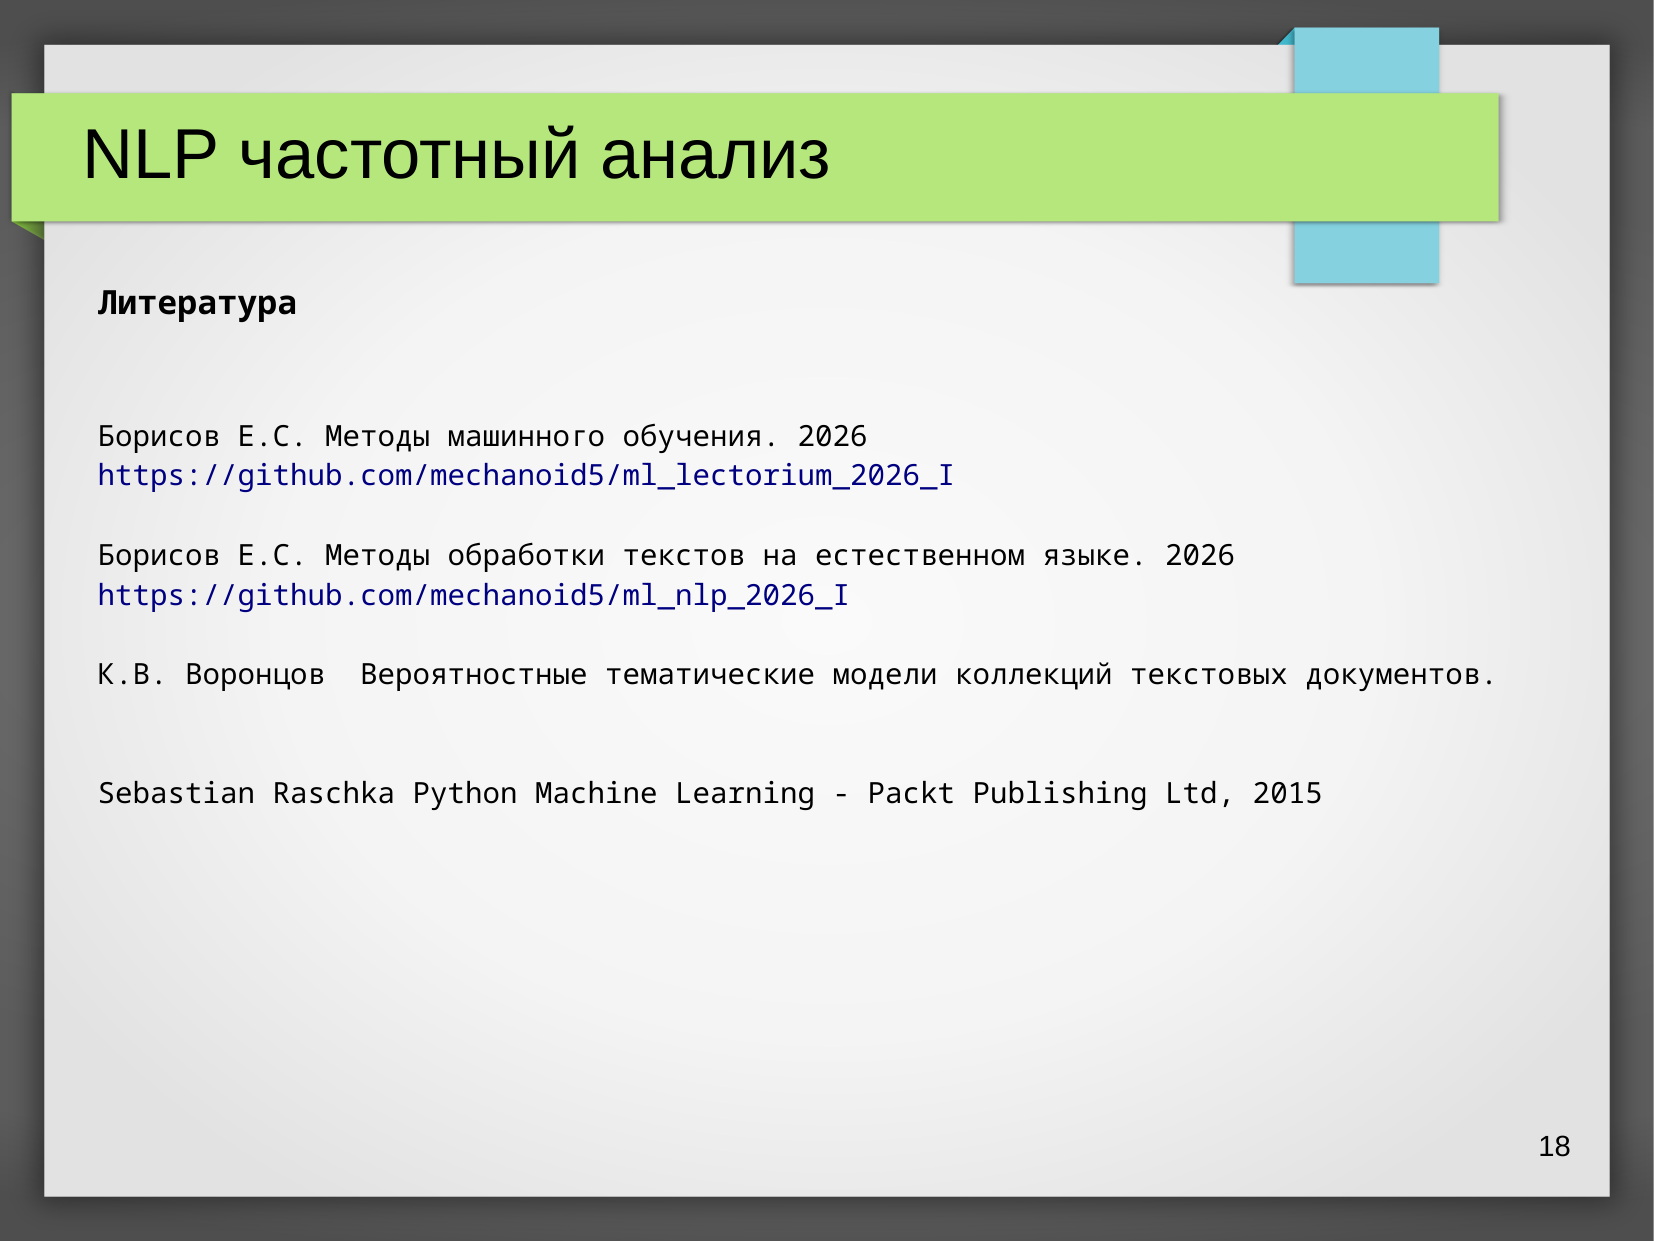

# NLP частотный анализ
Литература
Борисов Е.С. Методы машинного обучения. 2026
https://github.com/mechanoid5/ml_lectorium_2026_I
Борисов Е.С. Методы обработки текстов на естественном языке. 2026
https://github.com/mechanoid5/ml_nlp_2026_I
К.В. Воронцов Вероятностные тематические модели коллекций текстовых документов.
Sebastian Raschka Python Machine Learning - Packt Publishing Ltd, 2015
18